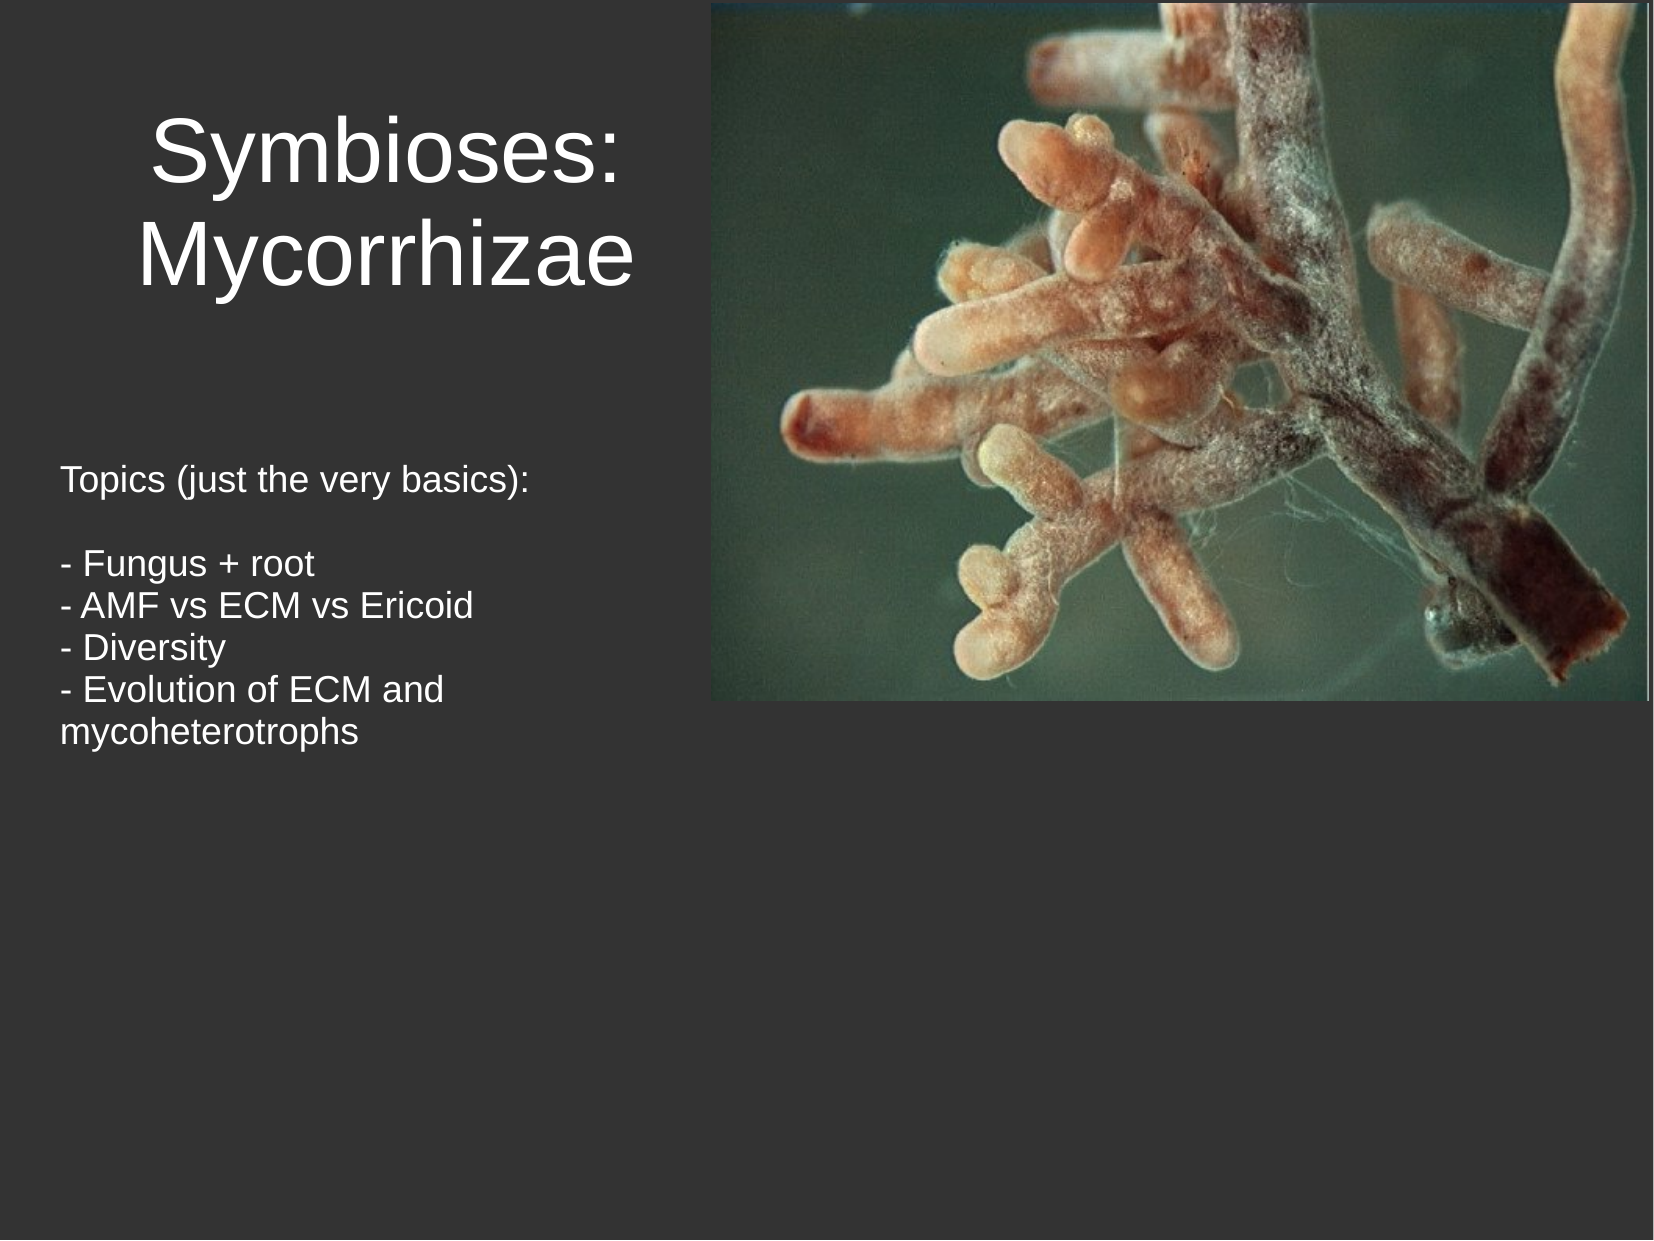

# Symbioses: Mycorrhizae
Topics (just the very basics):
- Fungus + root
- AMF vs ECM vs Ericoid
- Diversity
- Evolution of ECM and mycoheterotrophs